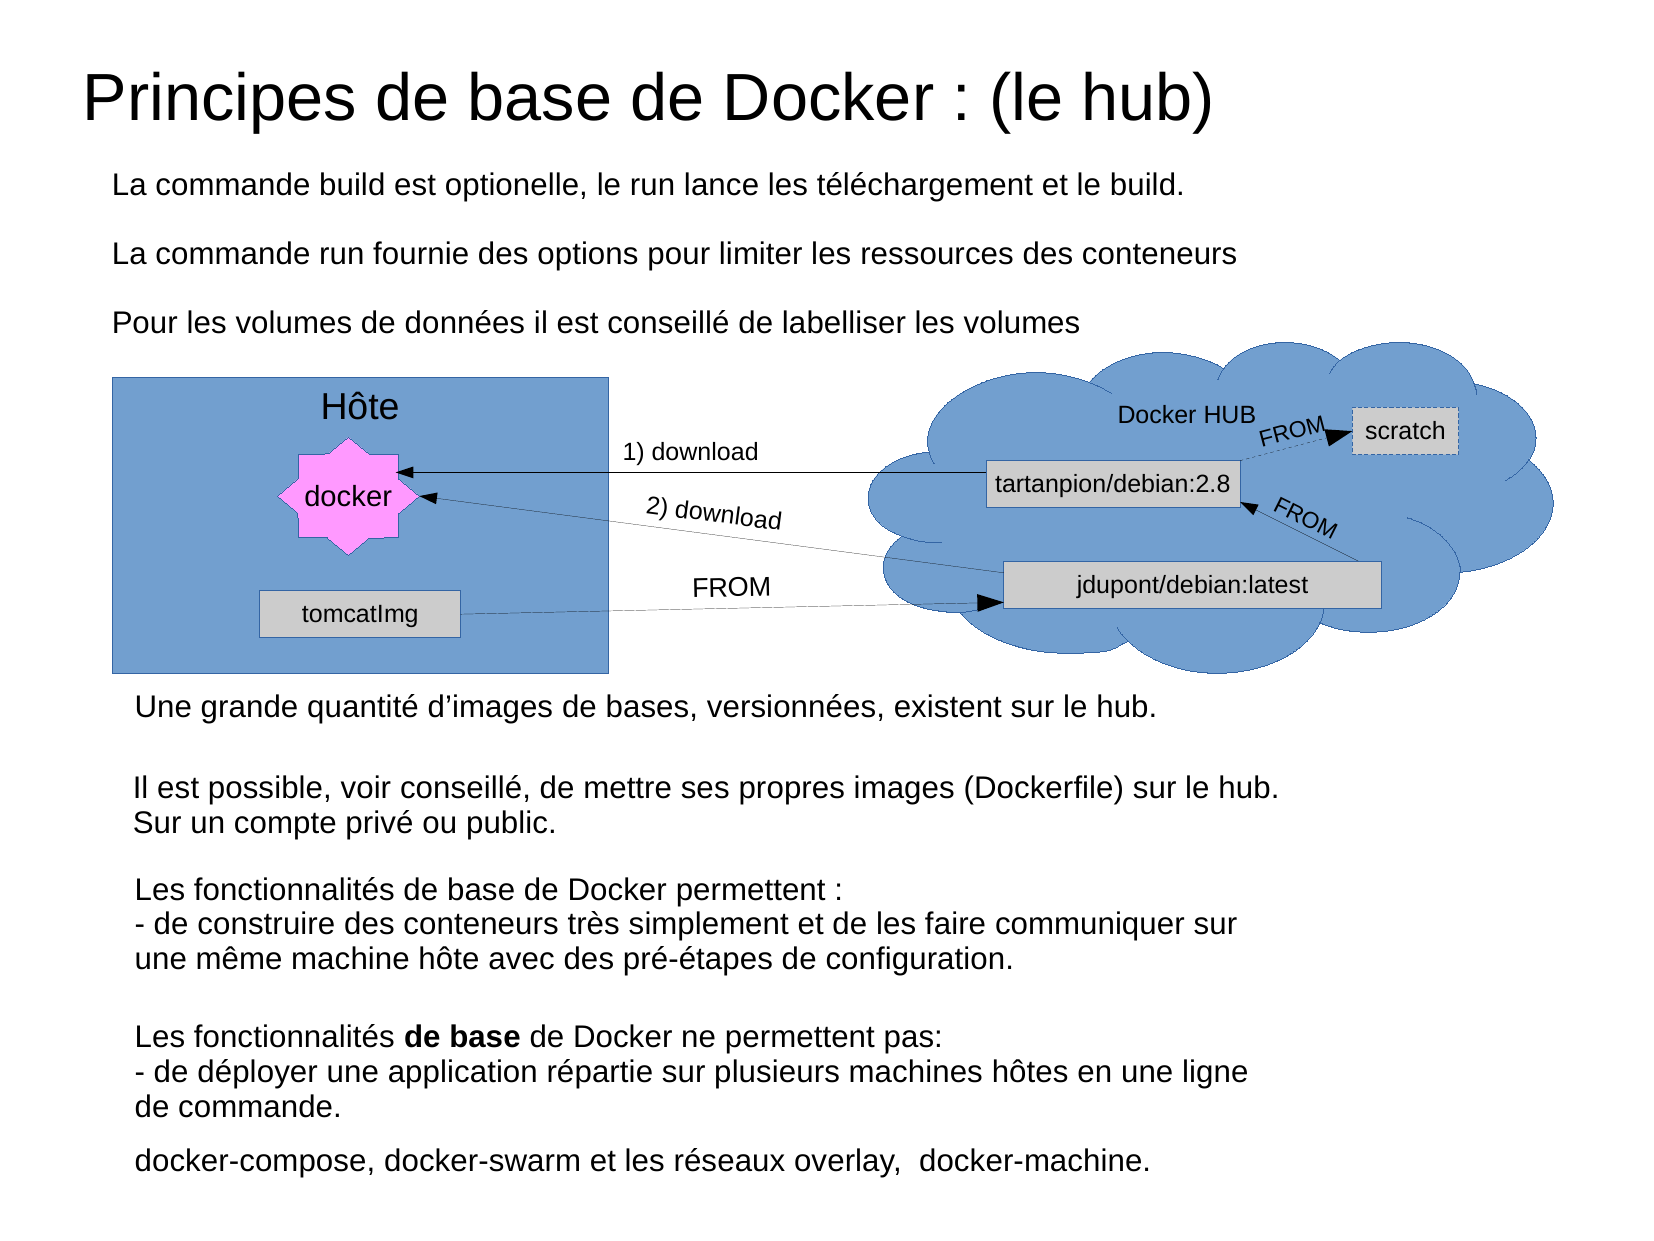

# Principes de base de Docker : (le hub)
La commande build est optionelle, le run lance les téléchargement et le build.
La commande run fournie des options pour limiter les ressources des conteneurs
Pour les volumes de données il est conseillé de labelliser les volumes
Docker HUB
H￴ôte
scratch
FROM
docker
tartanpion/debian:2.8
1) download
2) download
FROM
jdupont/debian:latest
tomcatImg
FROM
Une grande quantité d’images de bases, versionnées, existent sur le hub.
Il est possible, voir conseillé, de mettre ses propres images (Dockerfile) sur le hub.
Sur un compte privé ou public.
Les fonctionnalités de base de Docker permettent :
- de construire des conteneurs très simplement et de les faire communiquer sur
une même machine hôte avec des pré-étapes de configuration.
Les fonctionnalités de base de Docker ne permettent pas:
- de déployer une application répartie sur plusieurs machines hôtes en une ligne
de commande.
docker-compose, docker-swarm et les réseaux overlay, docker-machine.